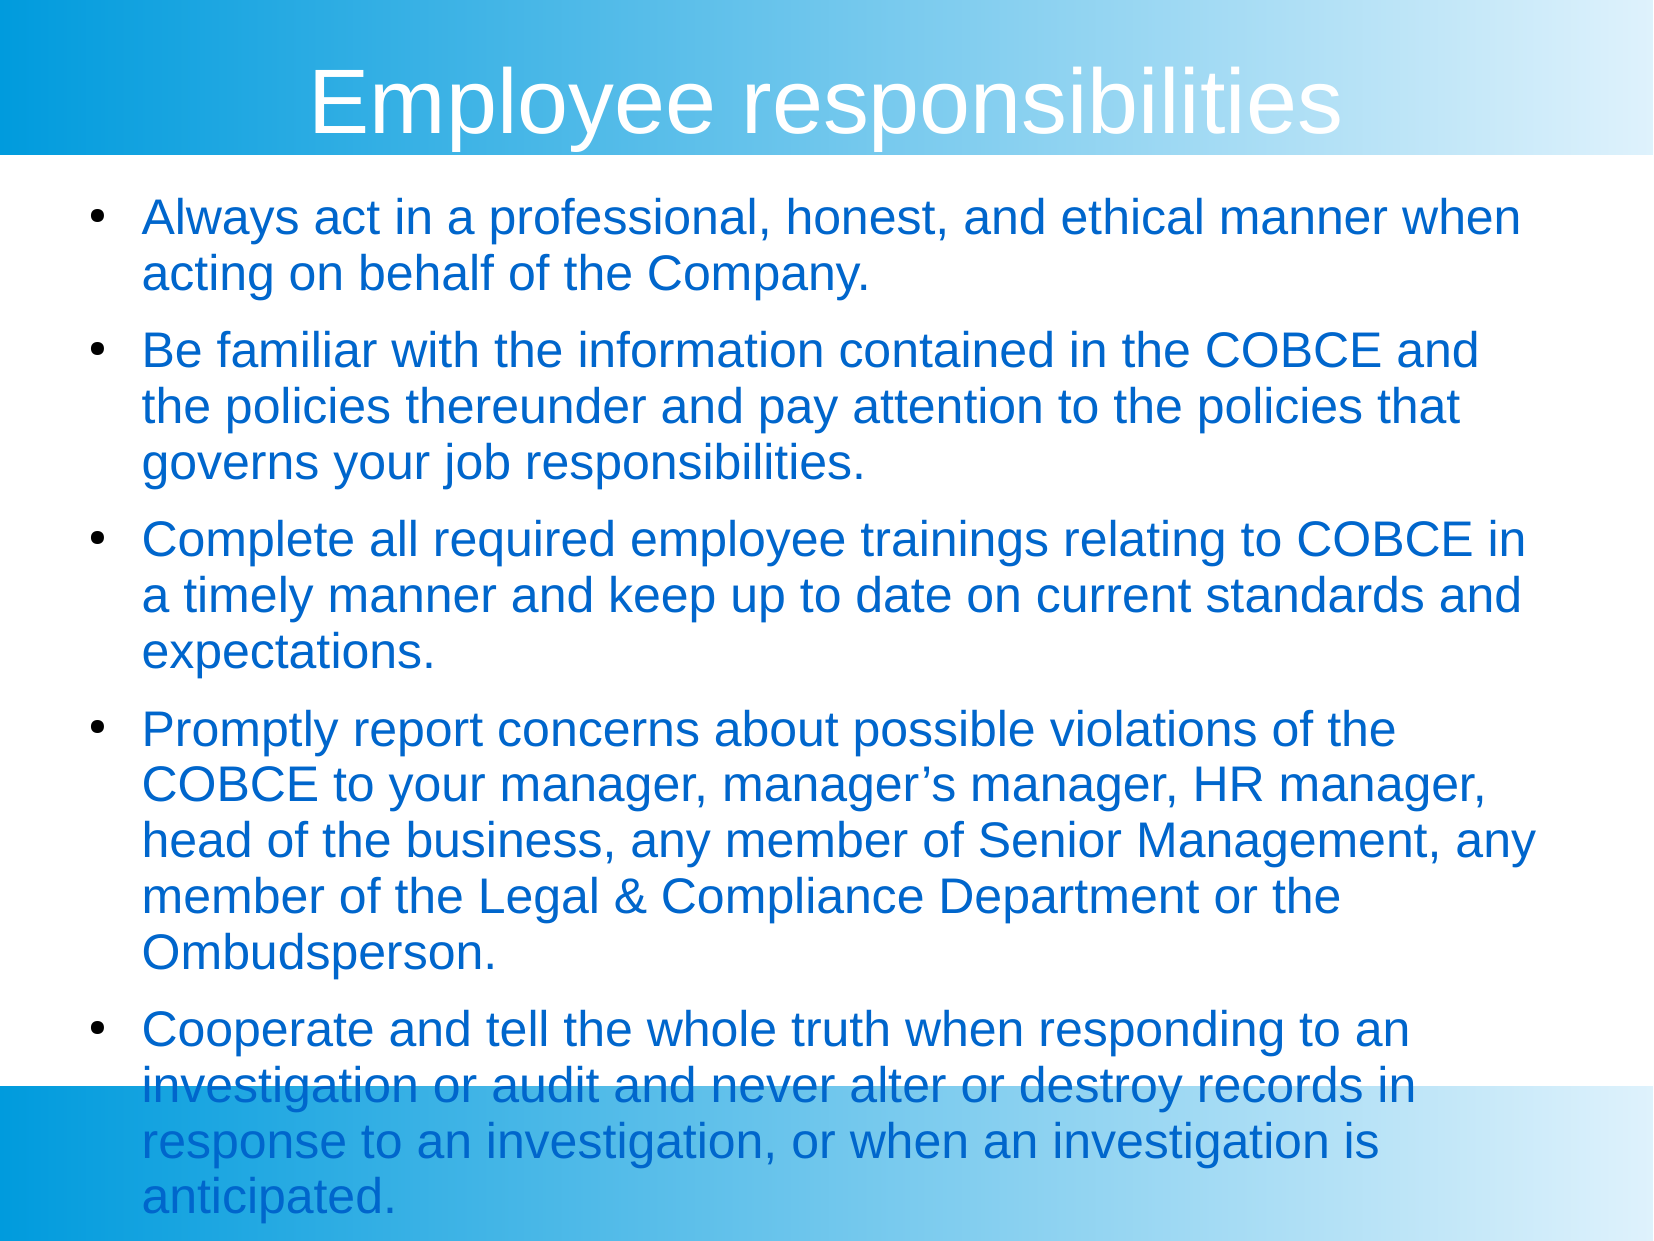

# Employee responsibilities
Always act in a professional, honest, and ethical manner when acting on behalf of the Company.
Be familiar with the information contained in the COBCE and the policies thereunder and pay attention to the policies that governs your job responsibilities.
Complete all required employee trainings relating to COBCE in a timely manner and keep up to date on current standards and expectations.
Promptly report concerns about possible violations of the COBCE to your manager, manager’s manager, HR manager, head of the business, any member of Senior Management, any member of the Legal & Compliance Department or the Ombudsperson.
Cooperate and tell the whole truth when responding to an investigation or audit and never alter or destroy records in response to an investigation, or when an investigation is anticipated.